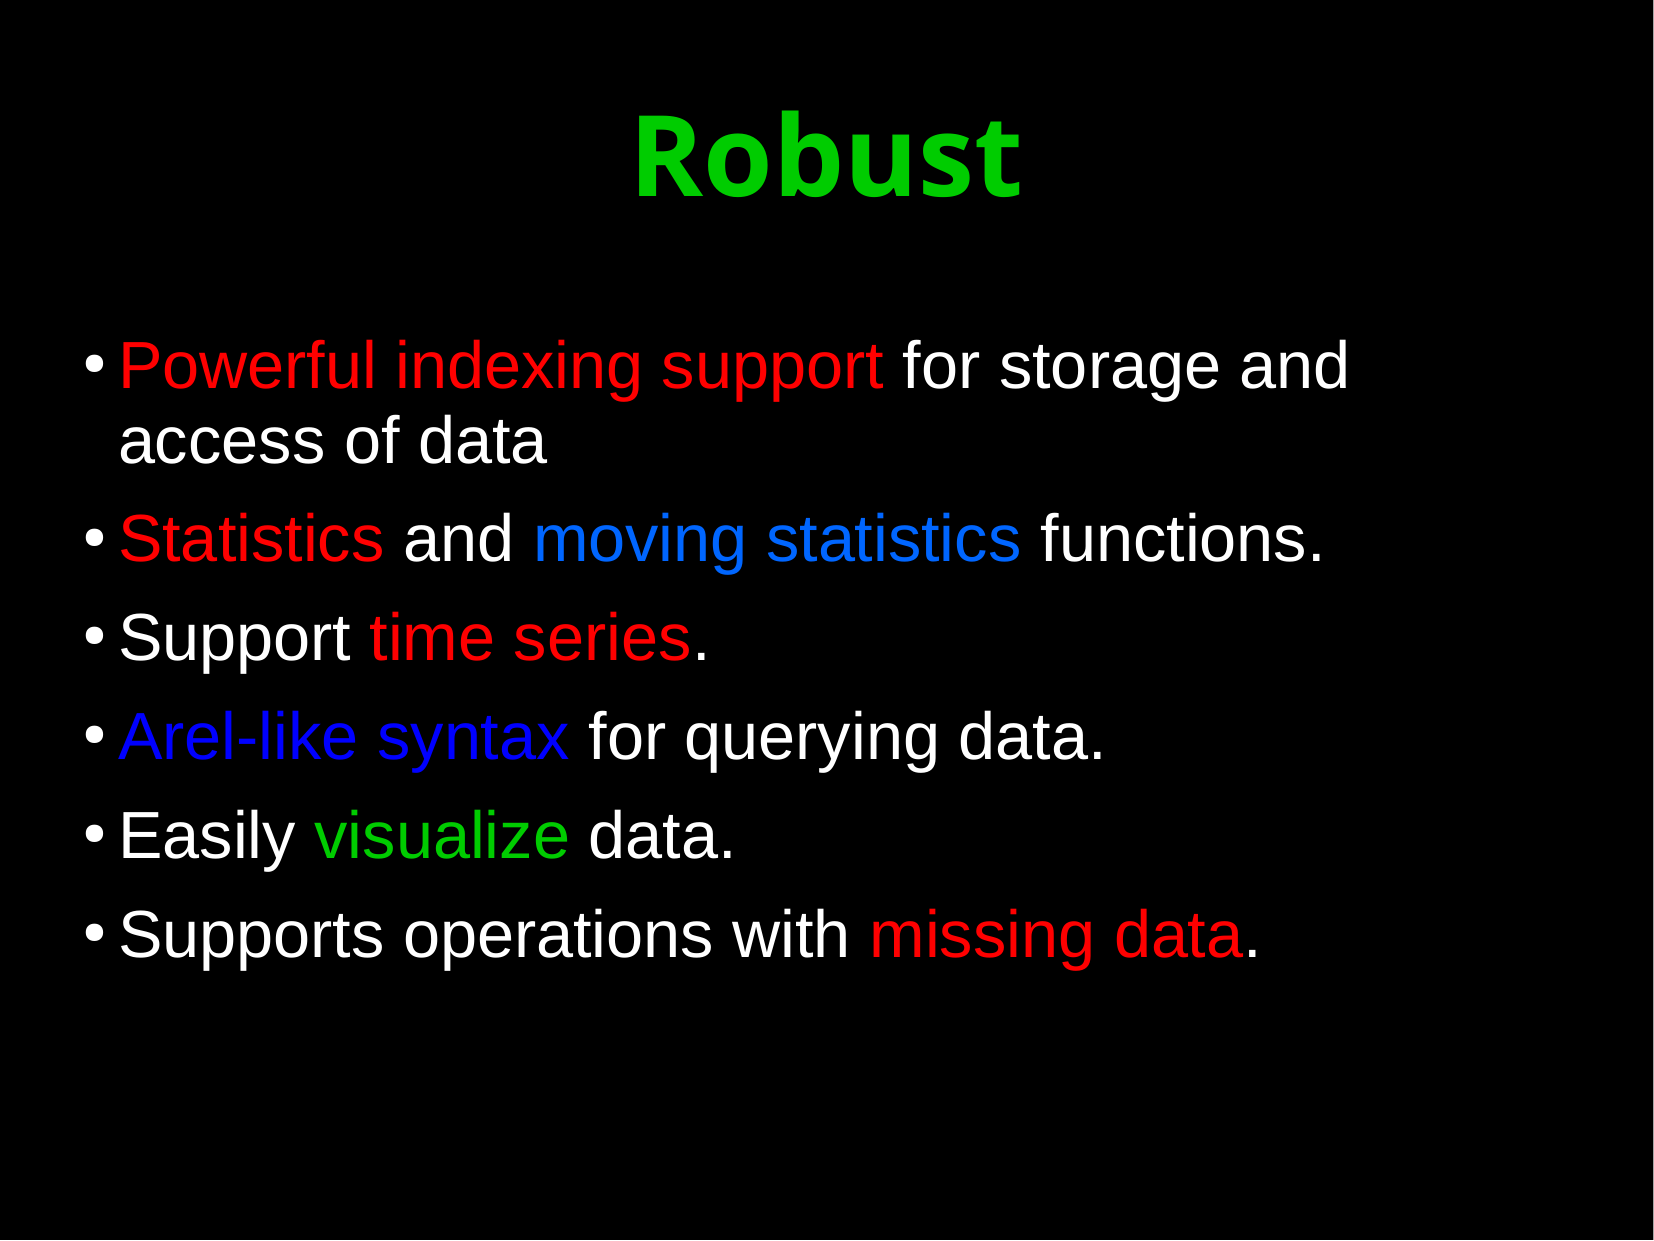

# Robust
Powerful indexing support for storage and access of data
Statistics and moving statistics functions.
Support time series.
Arel-like syntax for querying data.
Easily visualize data.
Supports operations with missing data.